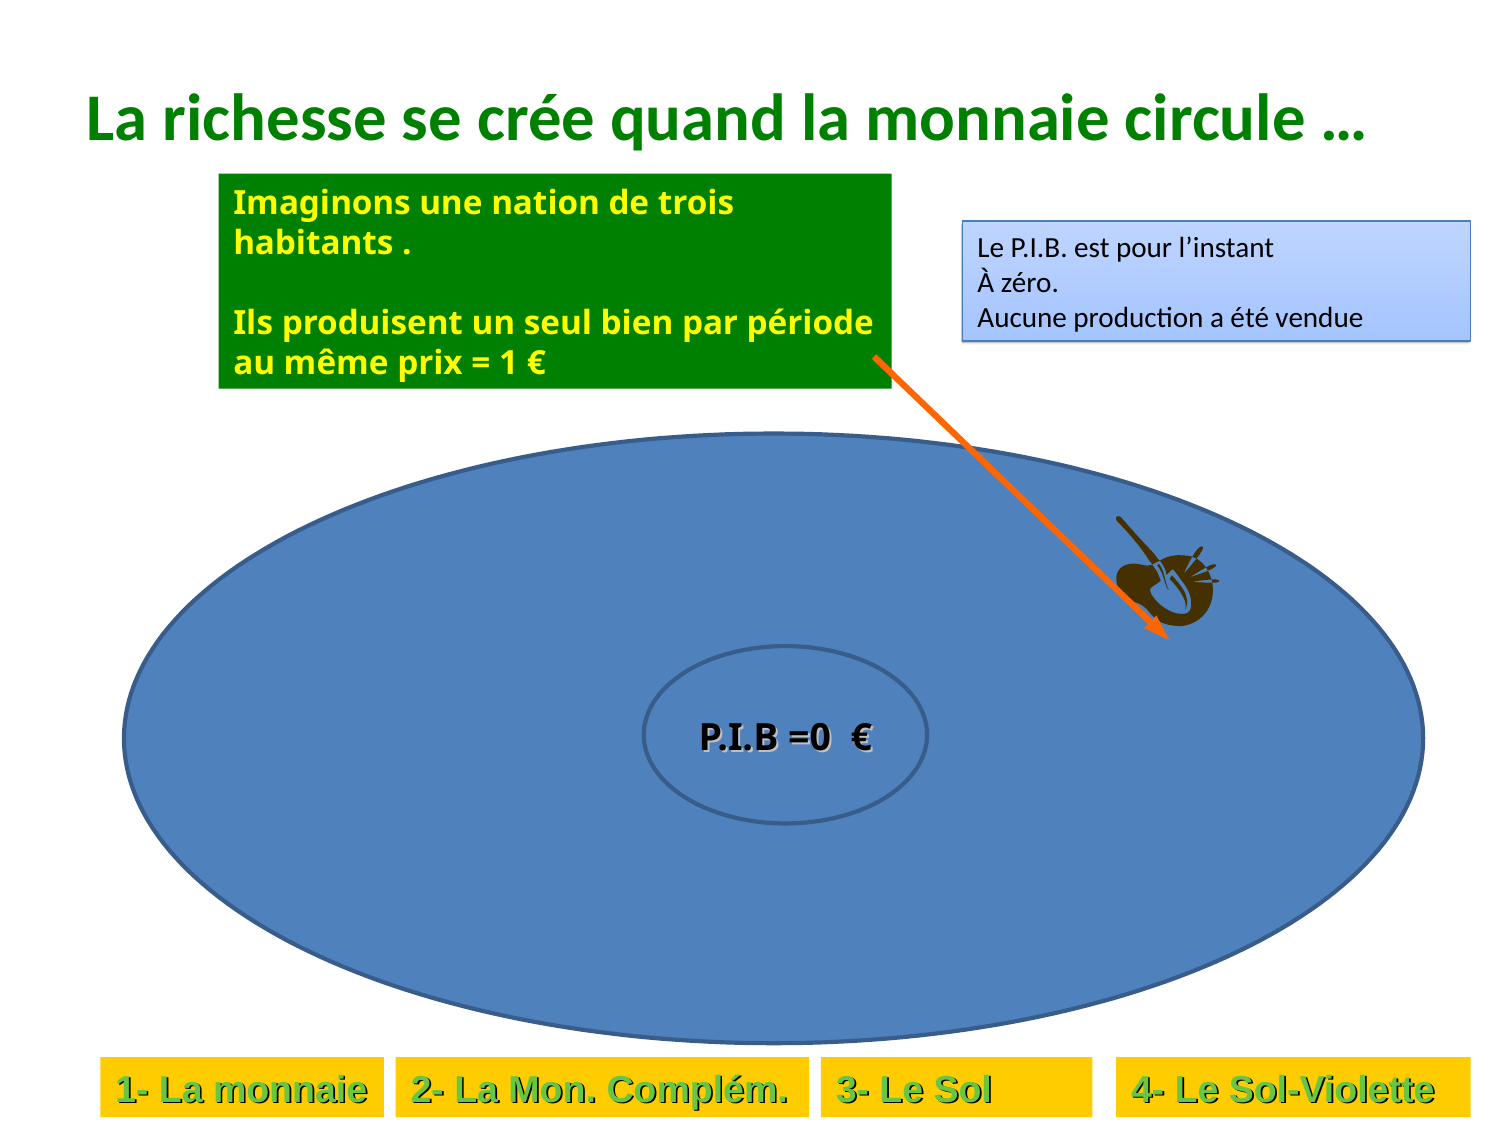

# La richesse se crée quand la monnaie circule …
Imaginons une nation de trois habitants .
Ils produisent un seul bien par période au même prix = 1 €
Le P.I.B. est pour l’instant
À zéro.
Aucune production a été vendue
P.I.B =0 €